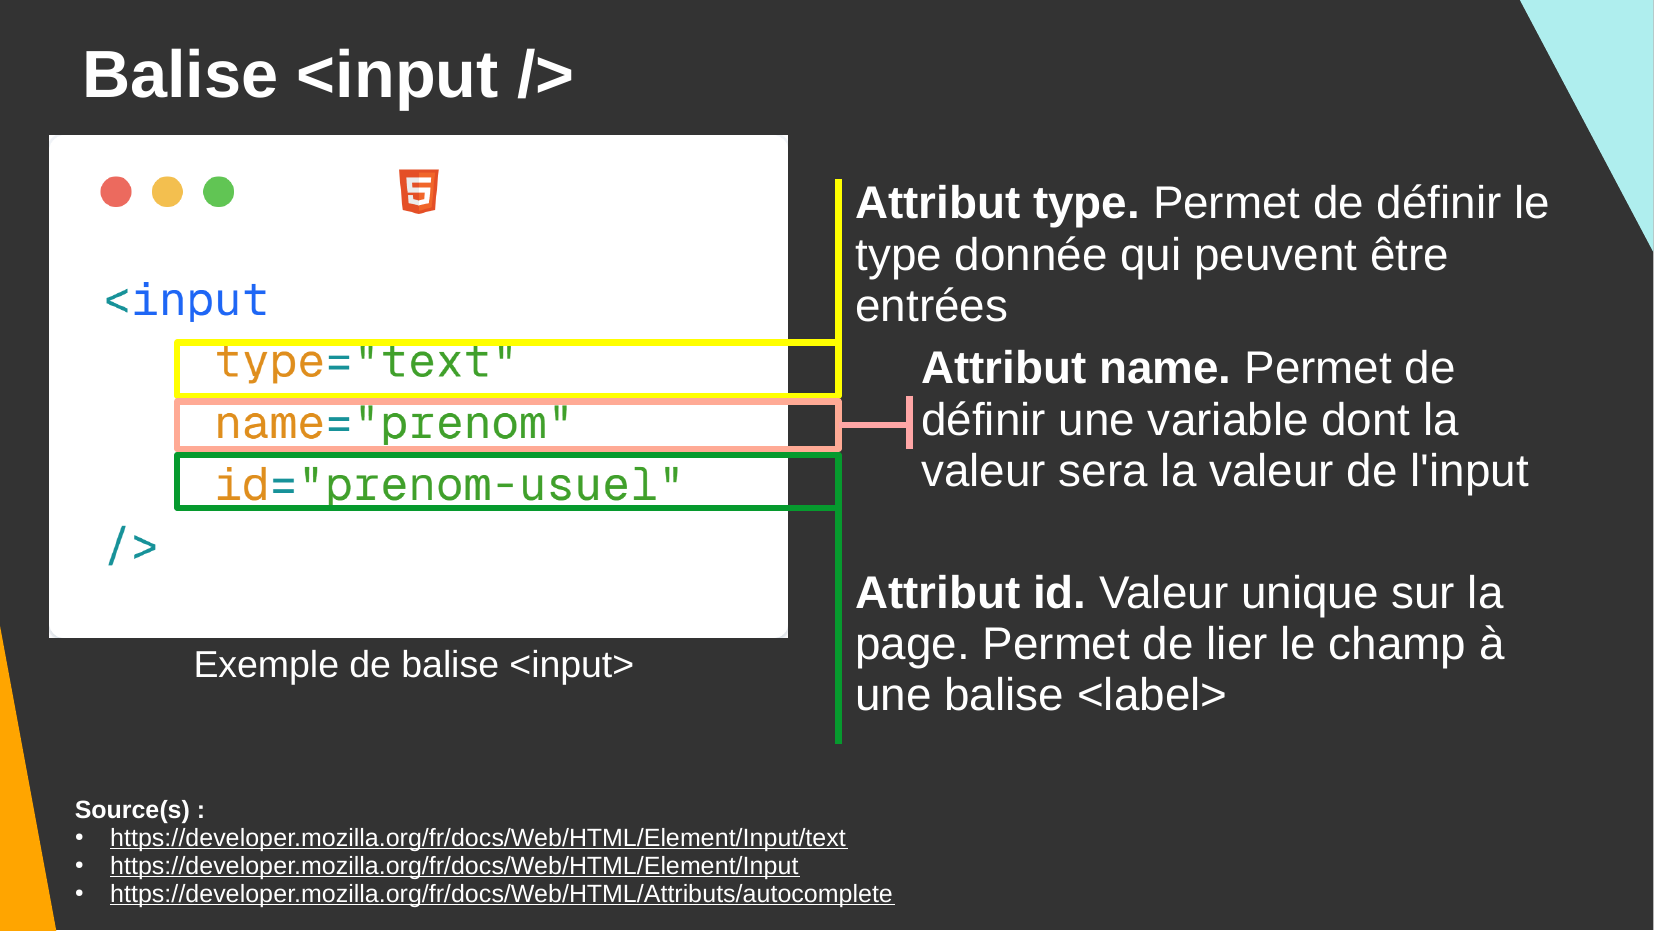

# Balise <input />
Attribut type. Permet de définir le type donnée qui peuvent être entrées
Attribut name. Permet de définir une variable dont la valeur sera la valeur de l'input
Attribut id. Valeur unique sur la page. Permet de lier le champ à une balise <label>
Exemple de balise <input>
Source(s) :
https://developer.mozilla.org/fr/docs/Web/HTML/Element/Input/text
https://developer.mozilla.org/fr/docs/Web/HTML/Element/Input
https://developer.mozilla.org/fr/docs/Web/HTML/Attributs/autocomplete